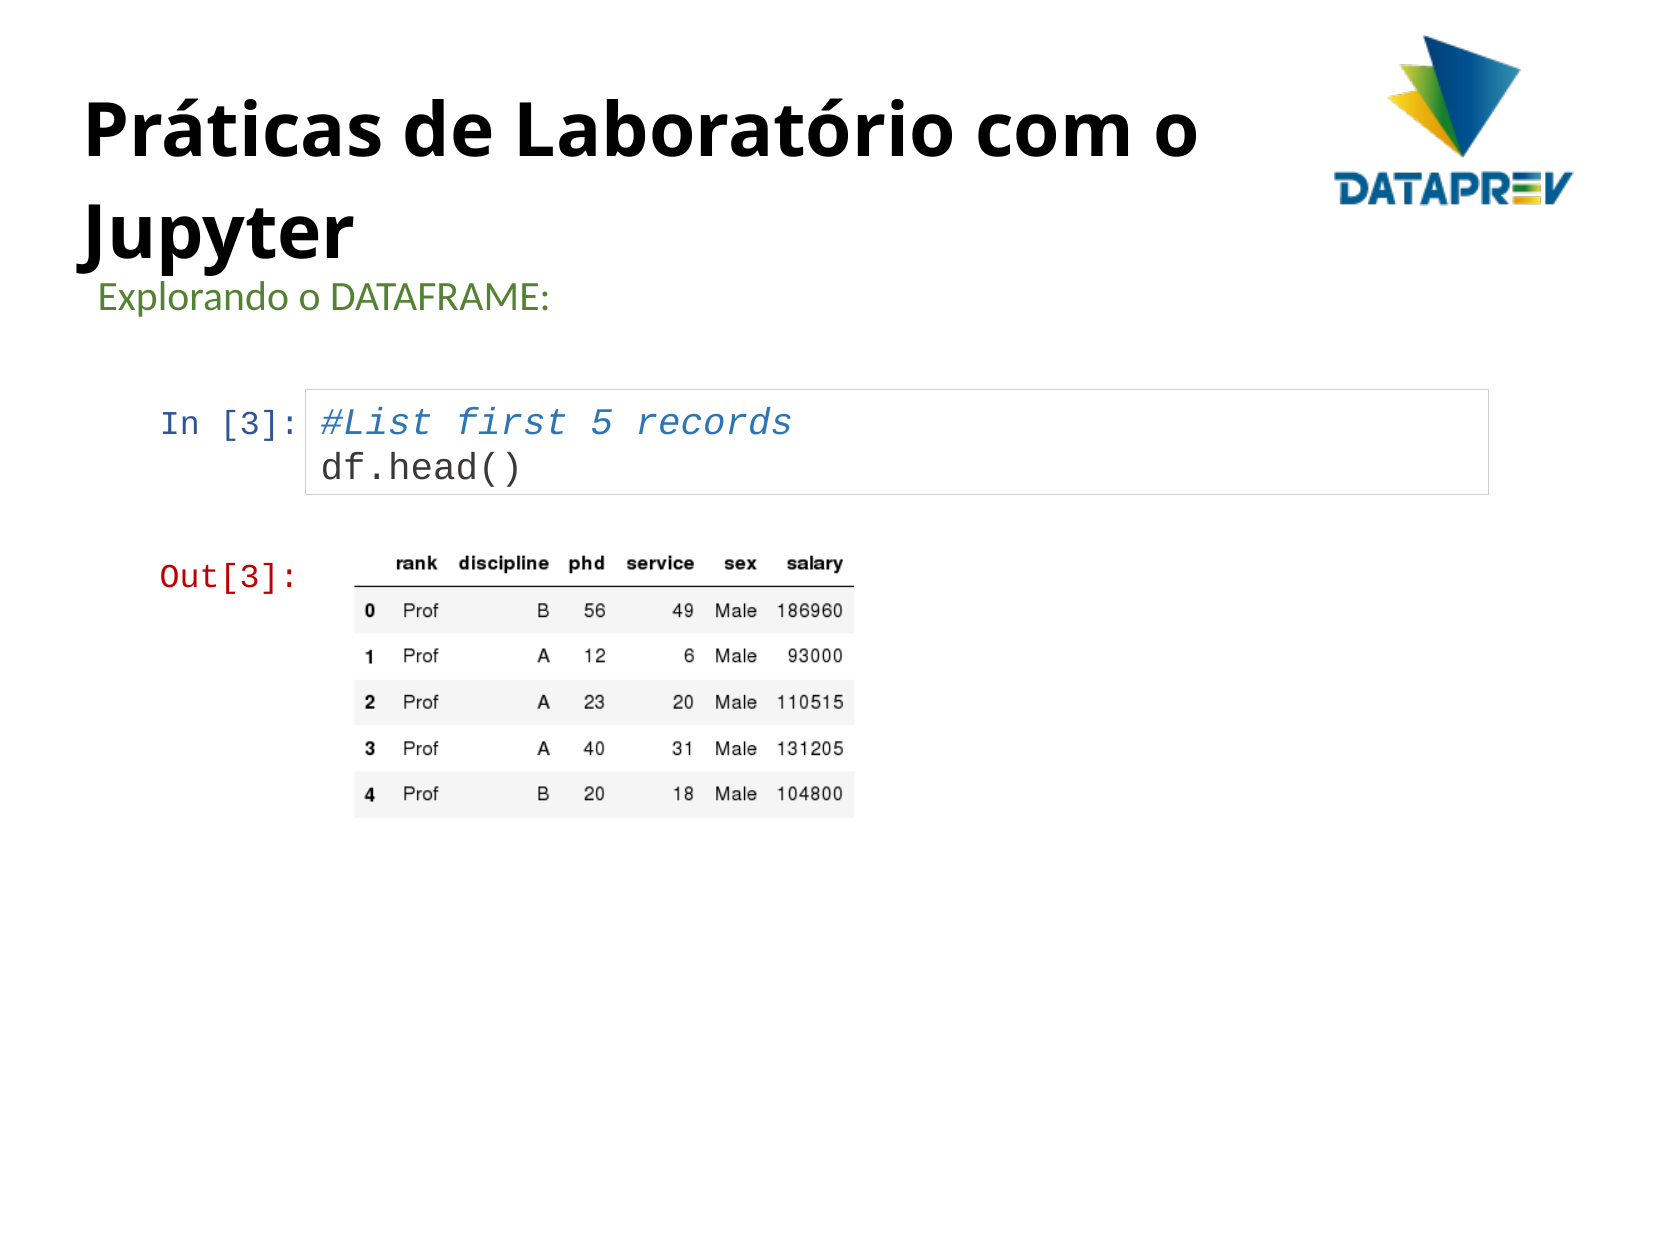

# Práticas de Laboratório com o Jupyter
Explorando o DATAFRAME:
 In [3]:
#List first 5 records
df.head()
 Out[3]: